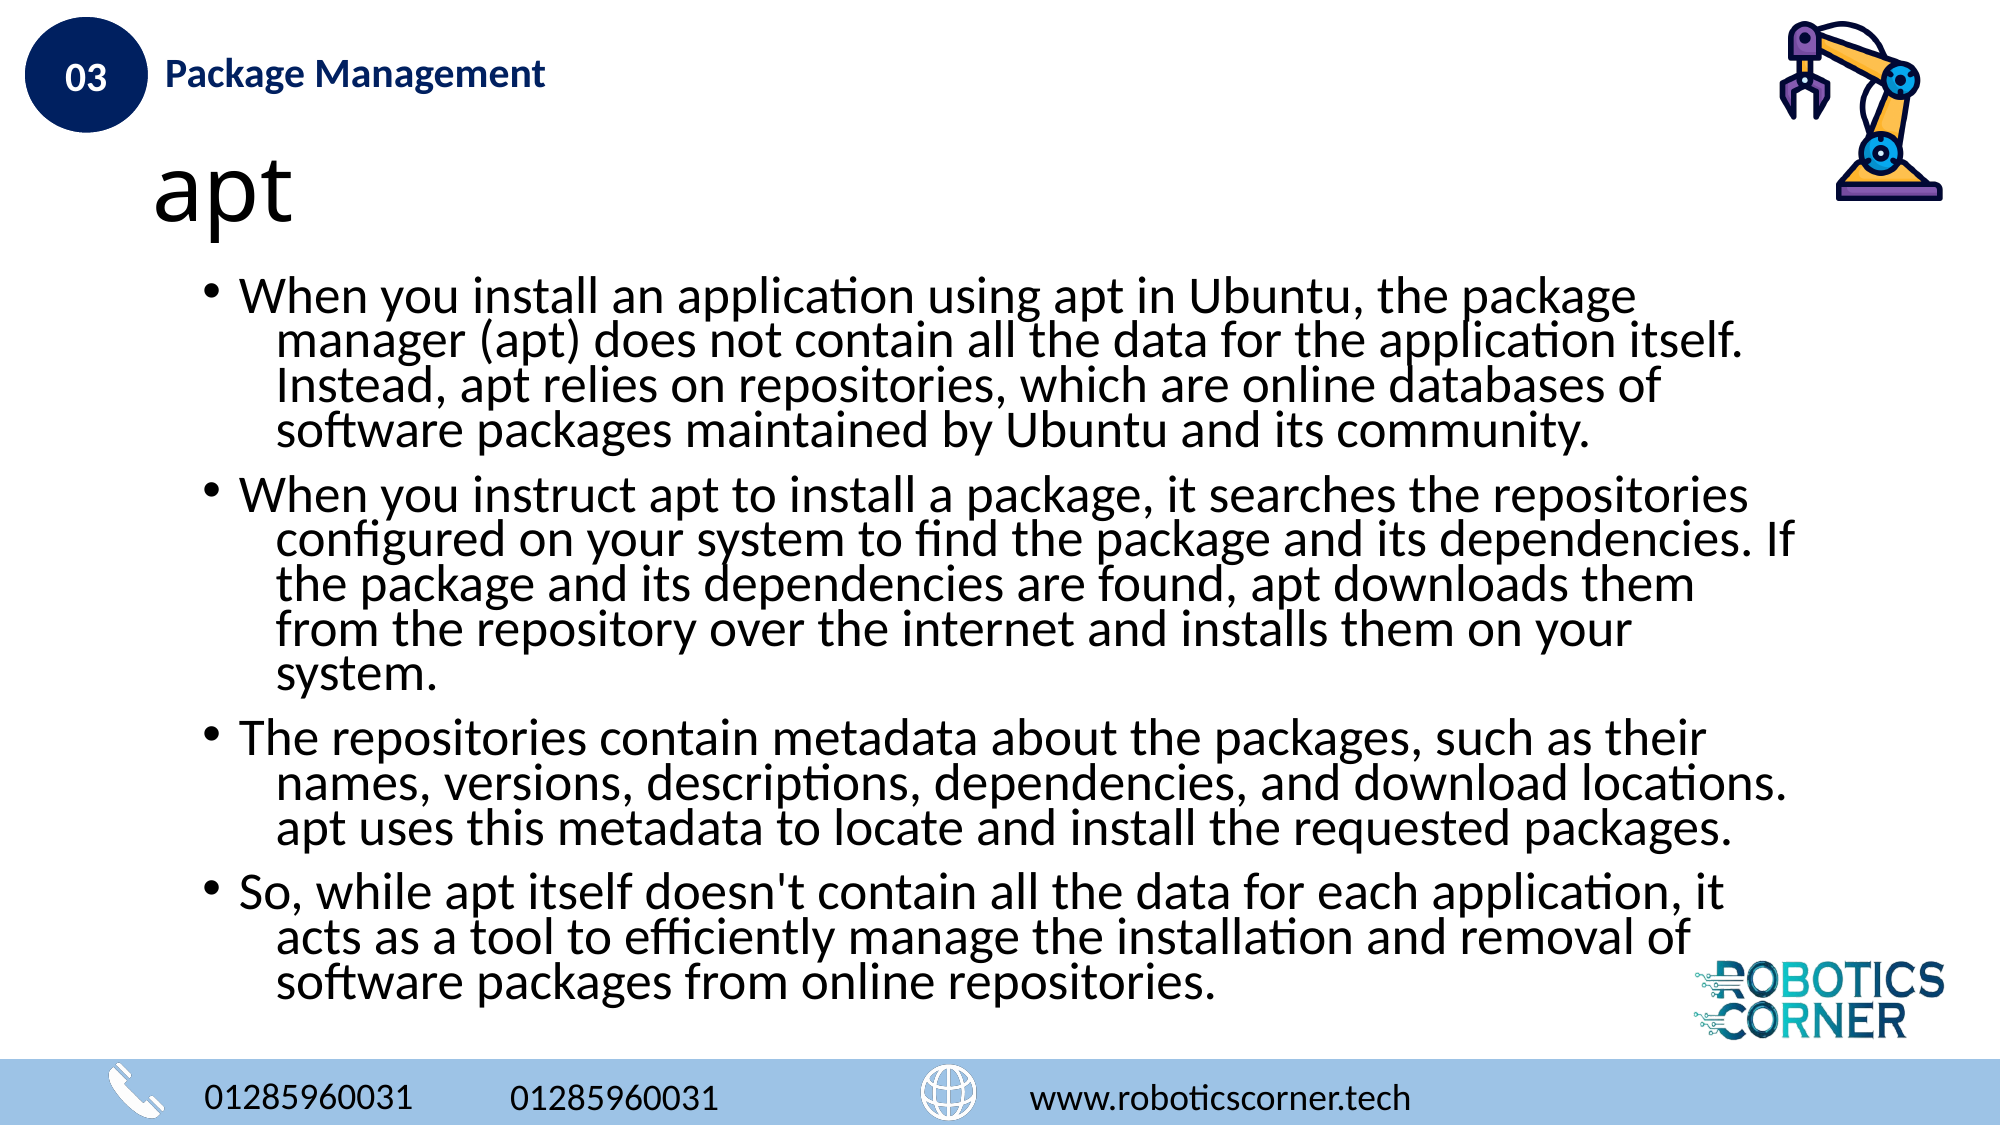

03
Package Management
# apt
When you install an application using apt in Ubuntu, the package manager (apt) does not contain all the data for the application itself. Instead, apt relies on repositories, which are online databases of software packages maintained by Ubuntu and its community.
When you instruct apt to install a package, it searches the repositories configured on your system to find the package and its dependencies. If the package and its dependencies are found, apt downloads them from the repository over the internet and installs them on your system.
The repositories contain metadata about the packages, such as their names, versions, descriptions, dependencies, and download locations. apt uses this metadata to locate and install the requested packages.
So, while apt itself doesn't contain all the data for each application, it acts as a tool to efficiently manage the installation and removal of software packages from online repositories.
01285960031
01285960031
www.roboticscorner.tech